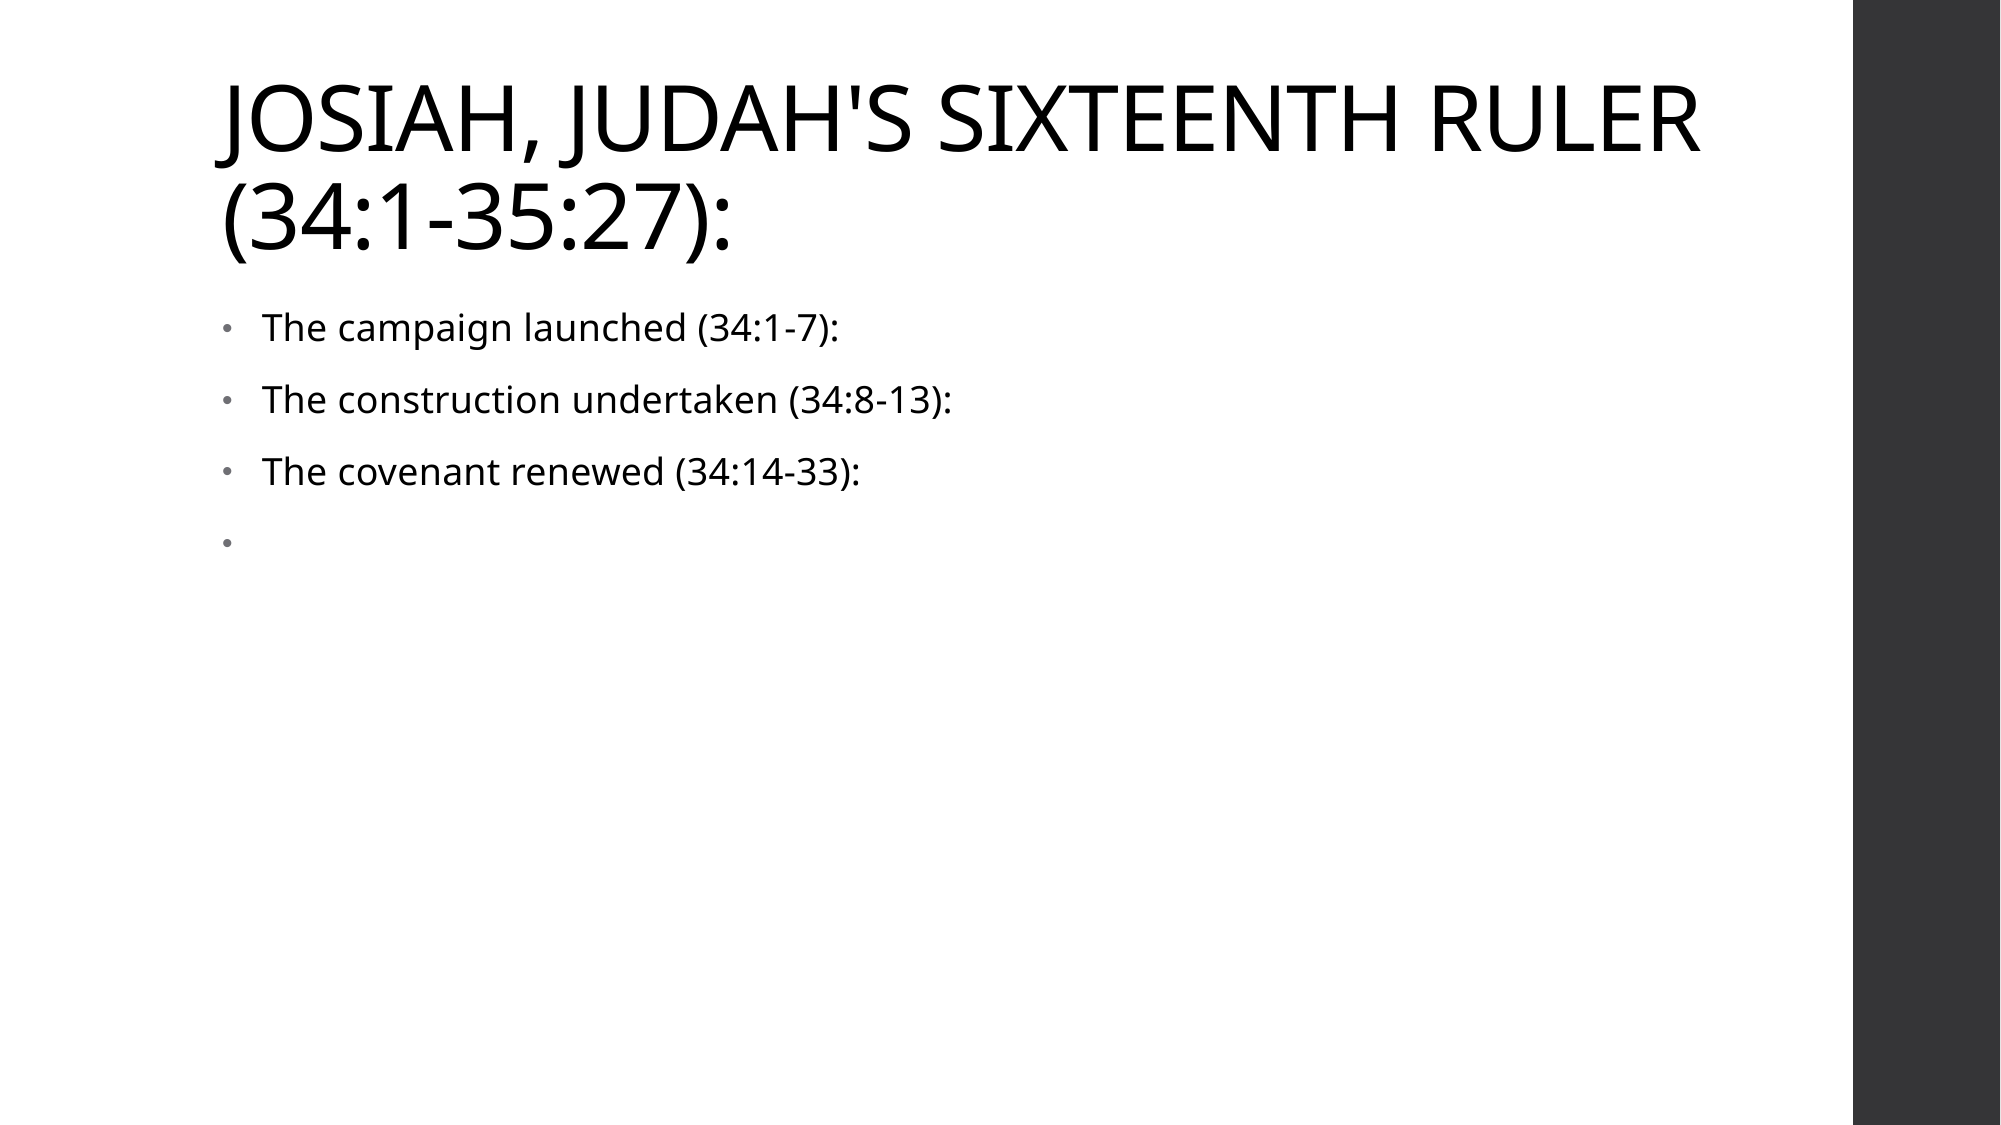

# JOSIAH, JUDAH'S SIXTEENTH RULER (34:1-35:27):
 The campaign launched (34:1-7):
 The construction undertaken (34:8-13):
 The covenant renewed (34:14-33):